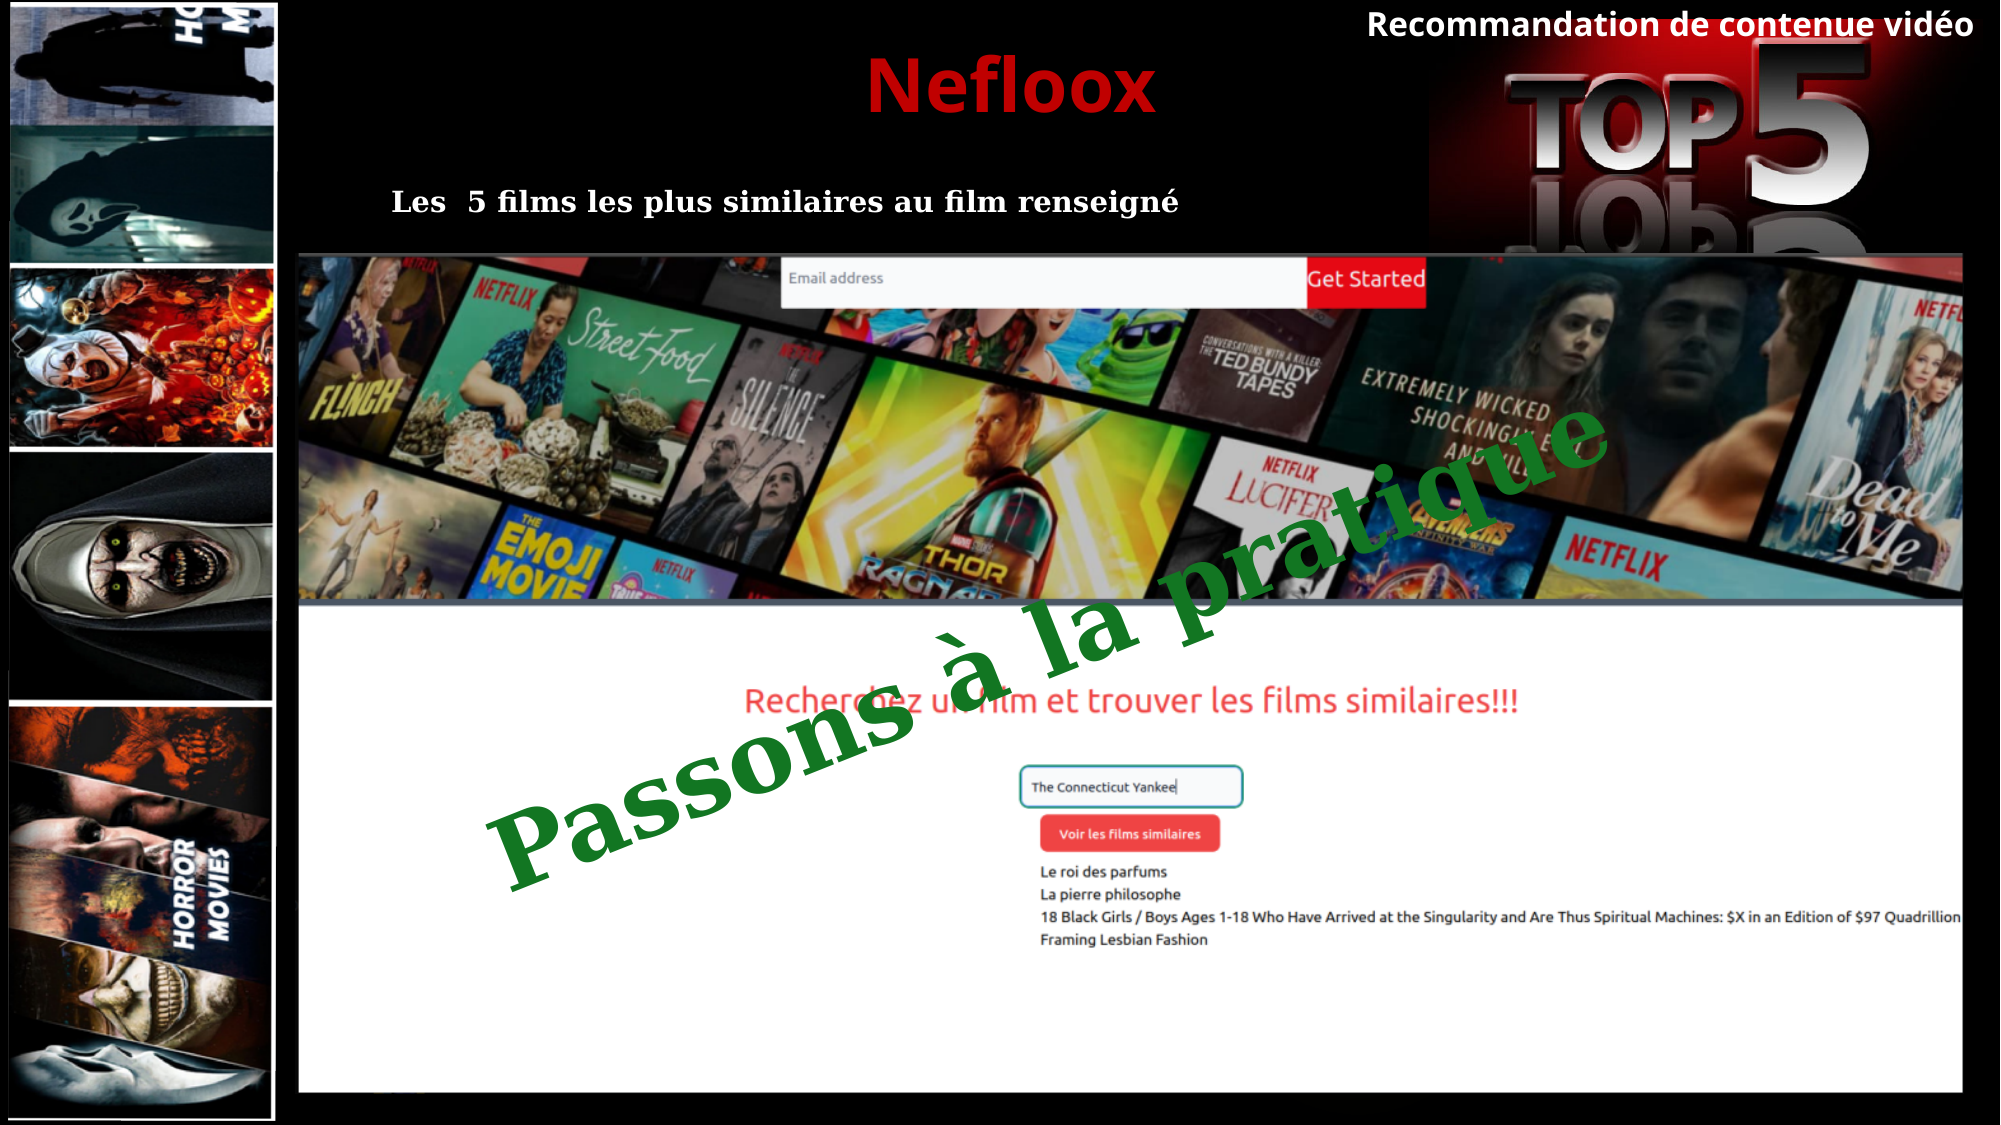

Recommandation de contenue vidéo
Nefloox
Les 5 films les plus similaires au film renseigné
Passons à la pratique